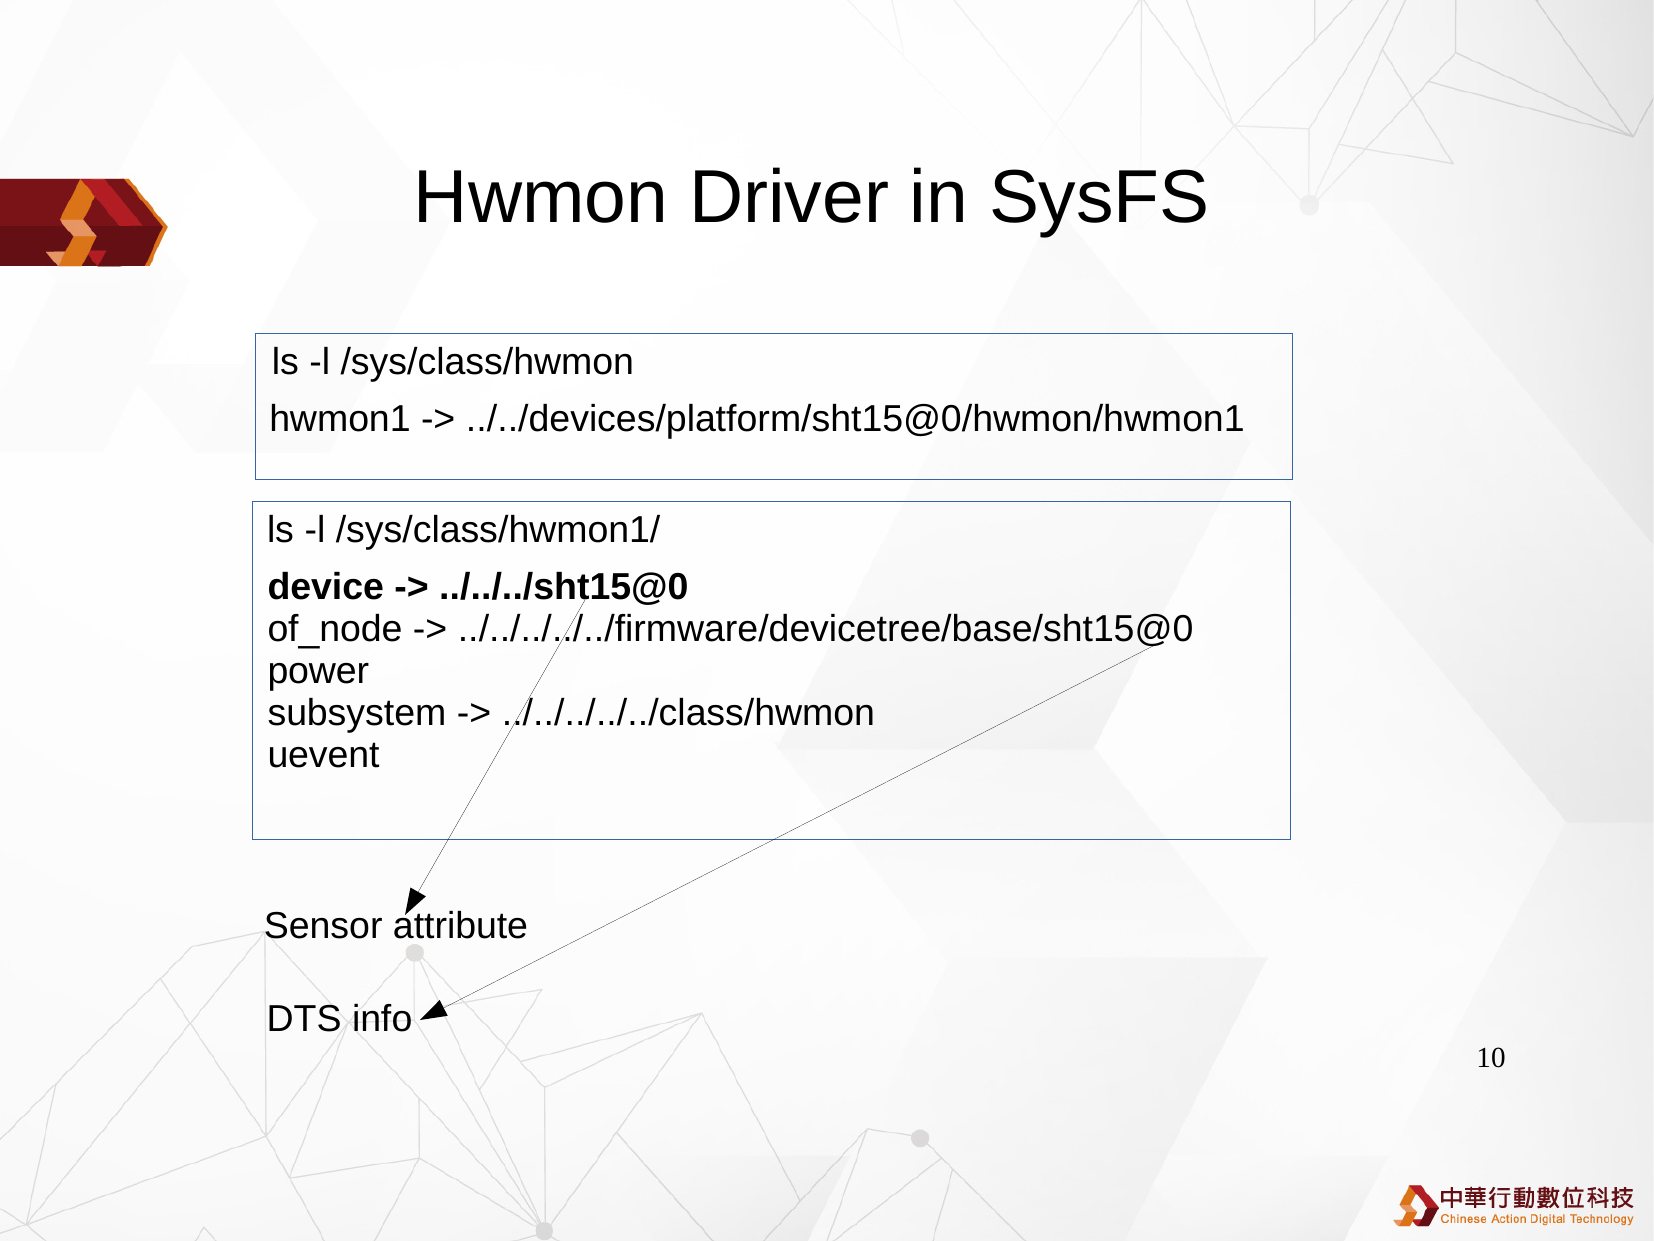

# Hwmon Driver in SysFS
ls -l /sys/class/hwmon
hwmon1 -> ../../devices/platform/sht15@0/hwmon/hwmon1
ls -l /sys/class/hwmon1/
device -> ../../../sht15@0
of_node -> ../../../../../firmware/devicetree/base/sht15@0
power
subsystem -> ../../../../../class/hwmon
uevent
Sensor attribute
DTS info
10